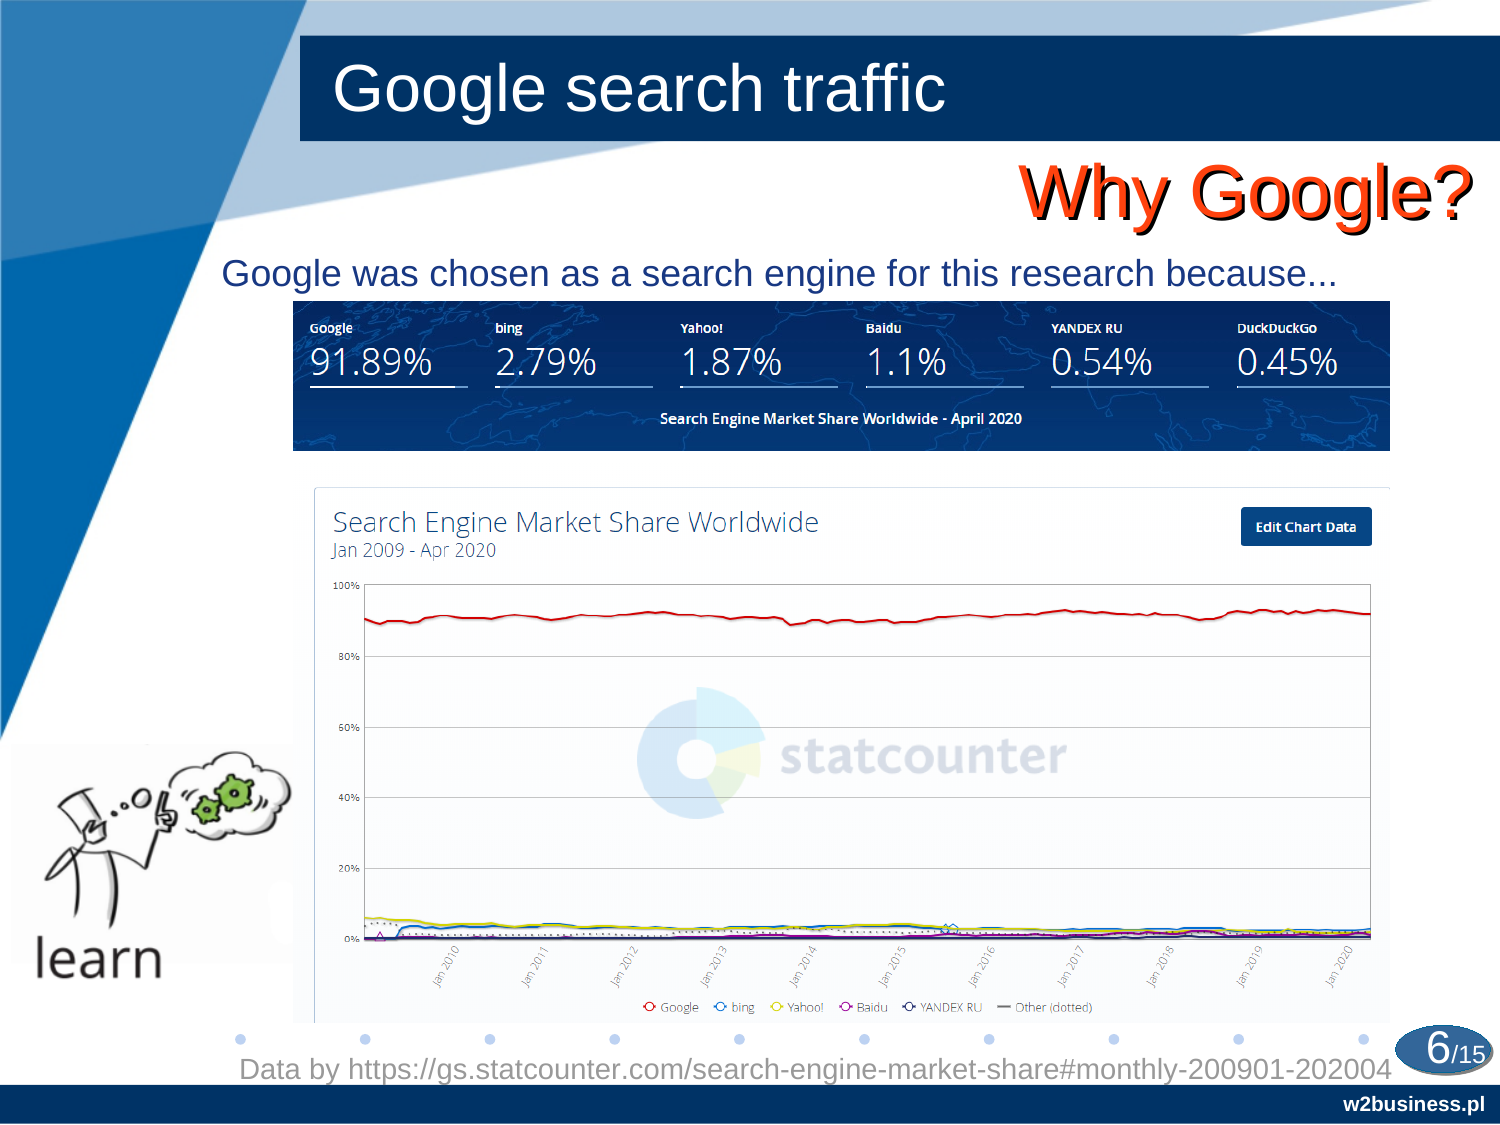

# Google search traffic
Why Google?
Google was chosen as a search engine for this research because...
Data by https://gs.statcounter.com/search-engine-market-share#monthly-200901-202004